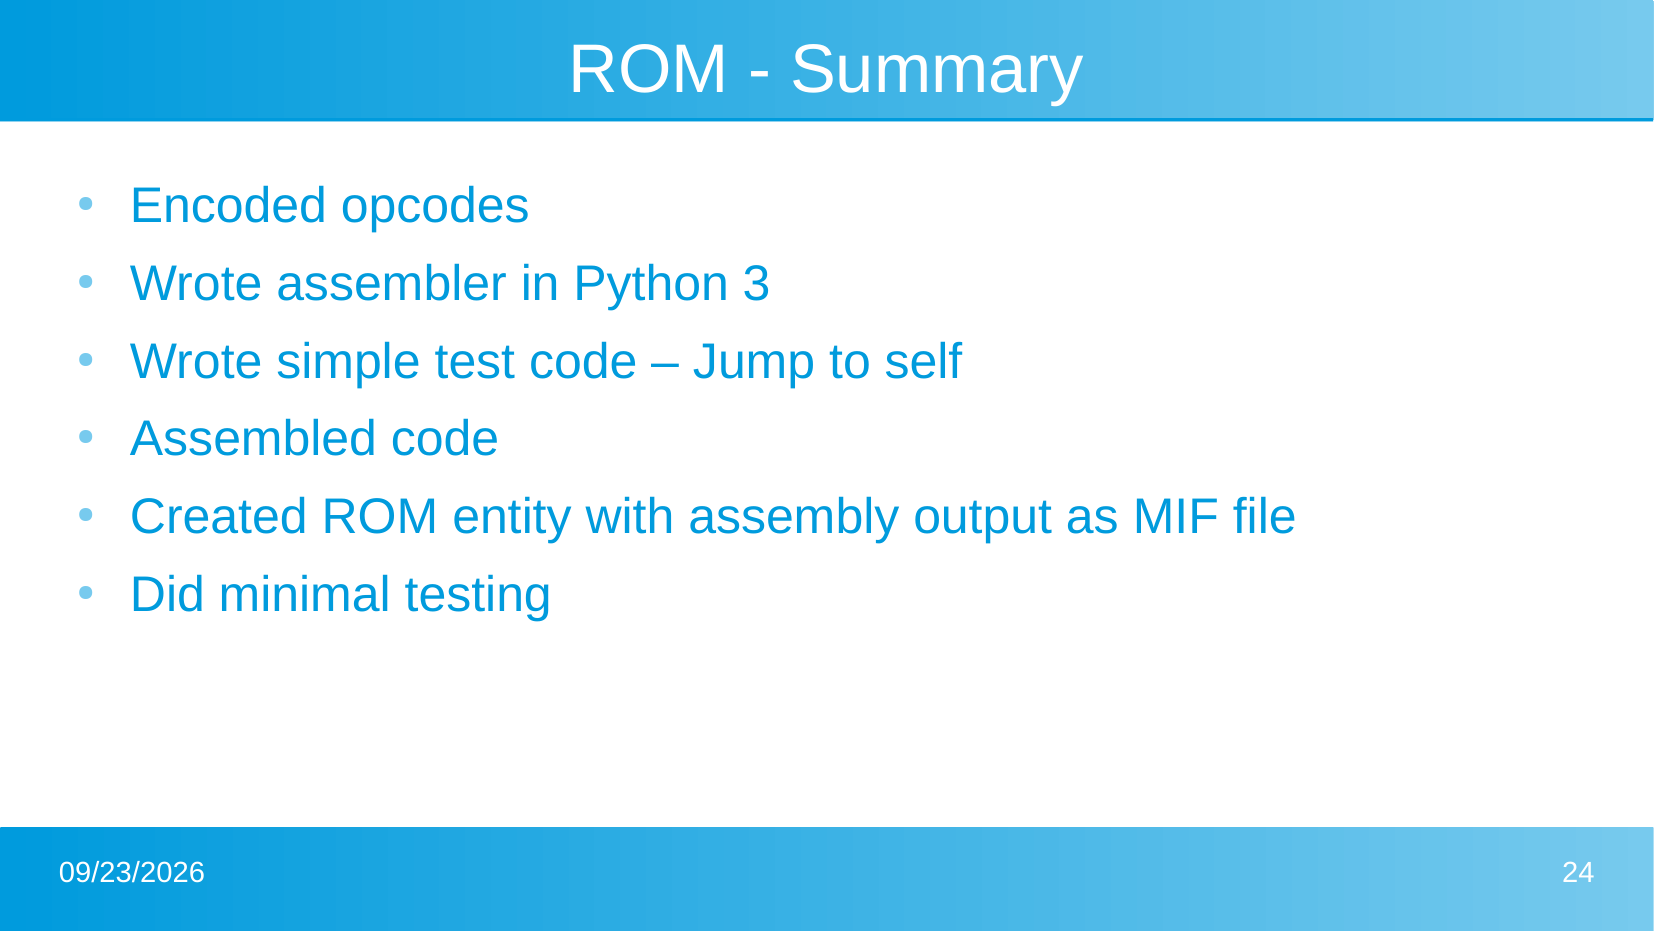

# ROM - Summary
Encoded opcodes
Wrote assembler in Python 3
Wrote simple test code – Jump to self
Assembled code
Created ROM entity with assembly output as MIF file
Did minimal testing
24